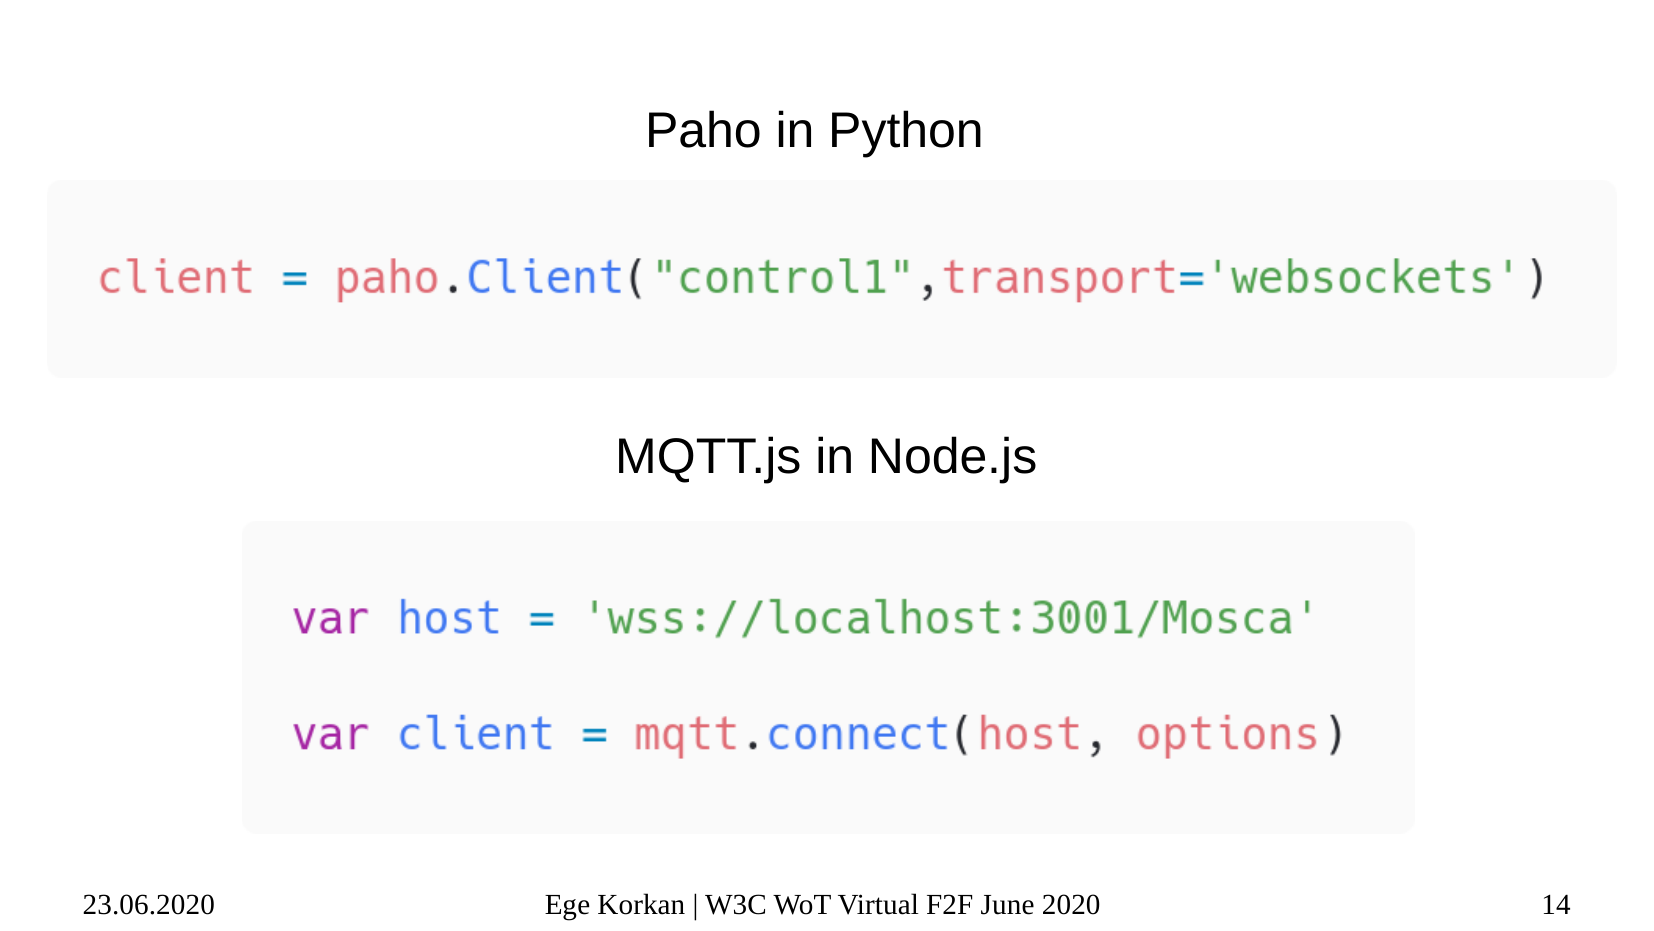

Paho in Python
MQTT.js in Node.js
23.06.2020
Ege Korkan | W3C WoT Virtual F2F June 2020
14